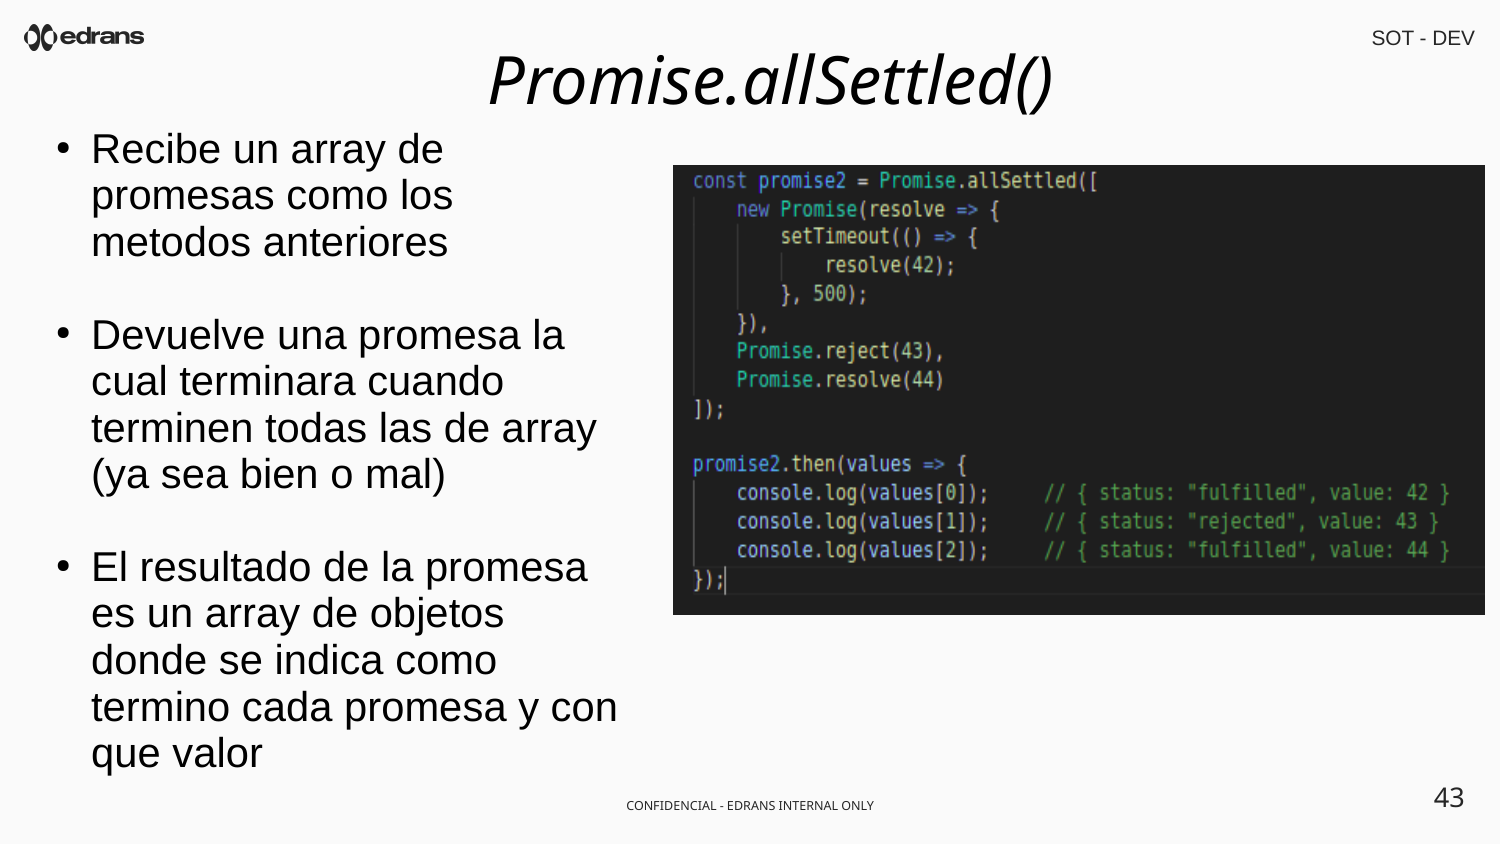

SOT - DEV
Promise.allSettled()
Recibe un array de promesas como los metodos anteriores
Devuelve una promesa la cual terminara cuando terminen todas las de array (ya sea bien o mal)
El resultado de la promesa es un array de objetos donde se indica como termino cada promesa y con que valor
CONFIDENCIAL - EDRANS INTERNAL ONLY